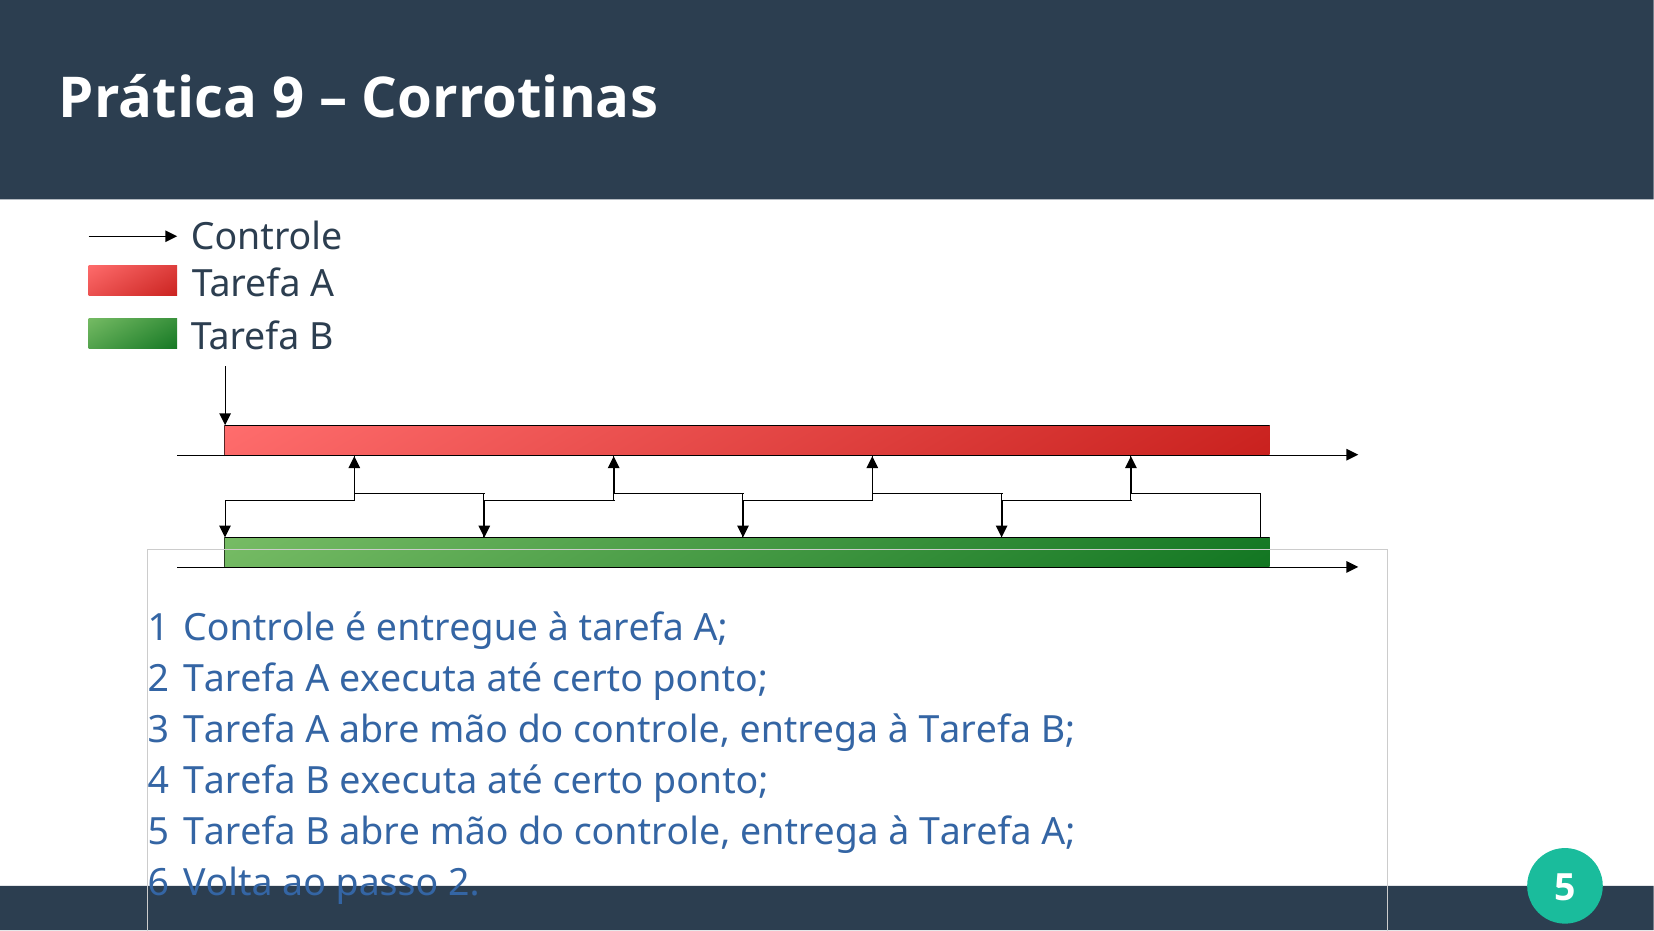

# Prática 9 – Corrotinas
Controle
Tarefa A
Tarefa B
Controle é entregue à tarefa A;
Tarefa A executa até certo ponto;
Tarefa A abre mão do controle, entrega à Tarefa B;
Tarefa B executa até certo ponto;
Tarefa B abre mão do controle, entrega à Tarefa A;
Volta ao passo 2.